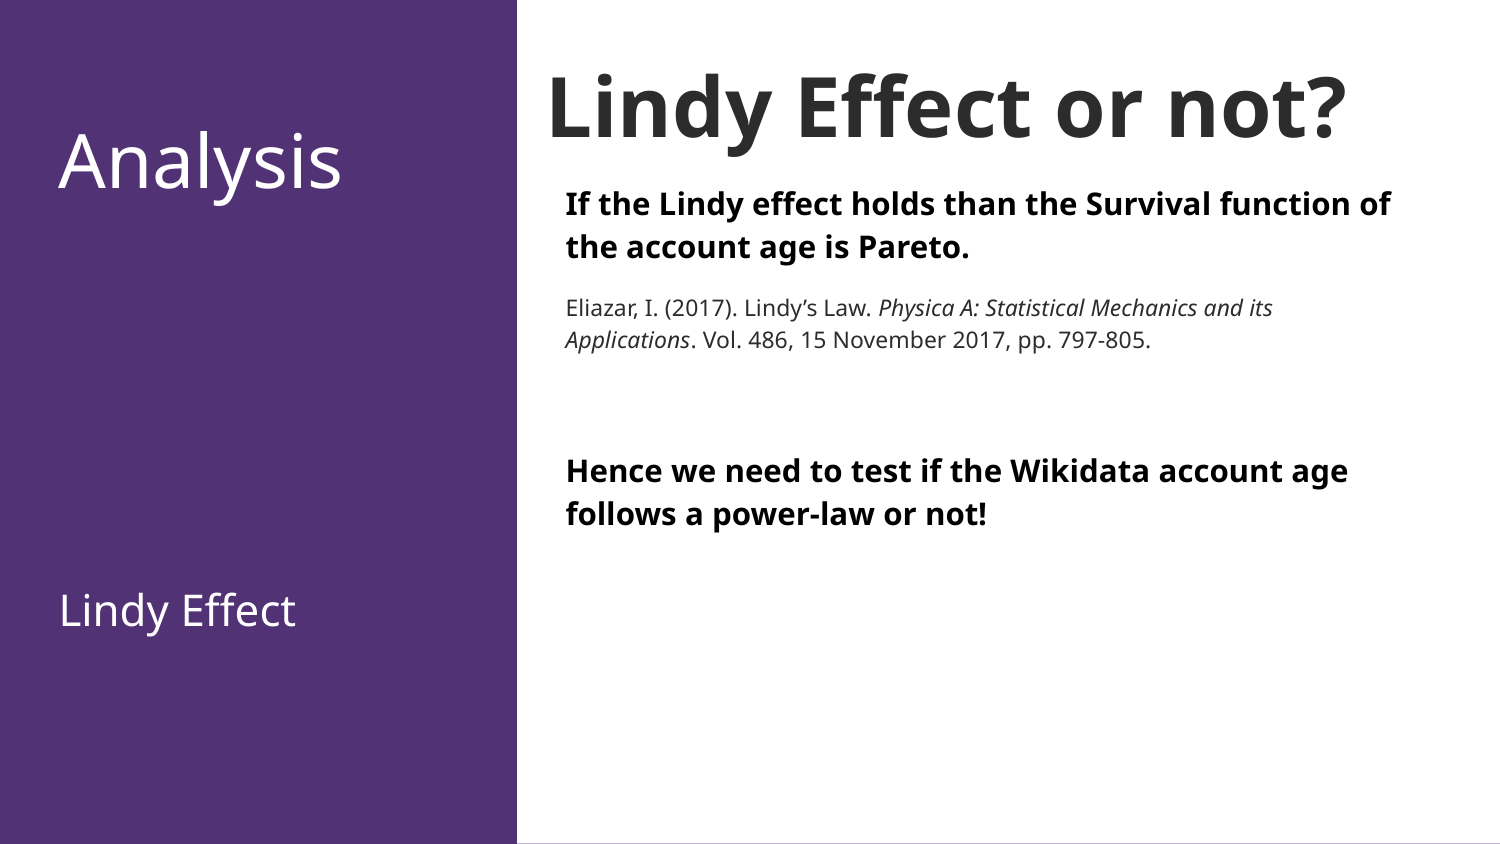

Lindy Effect or not?
# Analysis
If the Lindy effect holds than the Survival function of the account age is Pareto.
Eliazar, I. (2017). Lindy’s Law. Physica A: Statistical Mechanics and its Applications. Vol. 486, 15 November 2017, pp. 797-805.
Hence we need to test if the Wikidata account age follows a power-law or not!
Lindy Effect